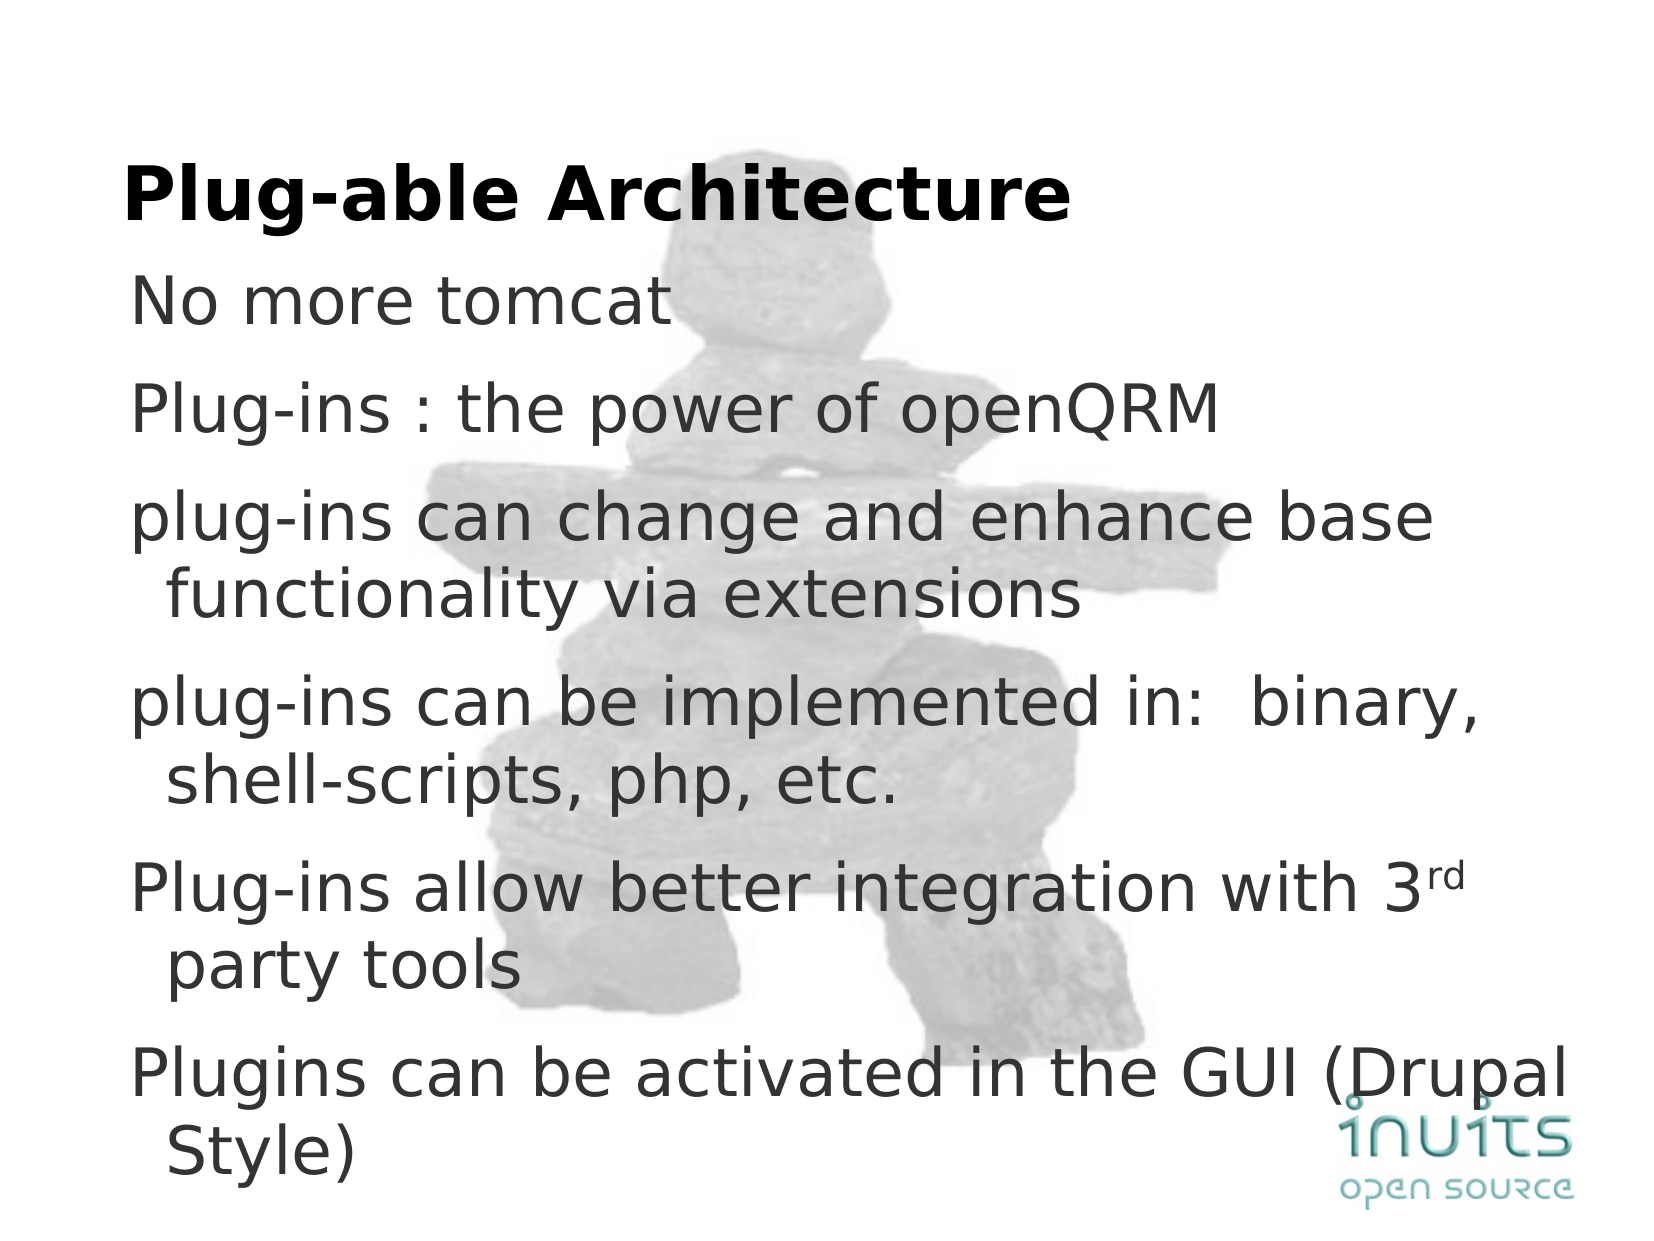

# Plug-able Architecture
No more tomcat
Plug-ins : the power of openQRM
plug-ins can change and enhance base functionality via extensions
plug-ins can be implemented in: binary, shell-scripts, php, etc.
Plug-ins allow better integration with 3rd party tools
Plugins can be activated in the GUI (Drupal Style)